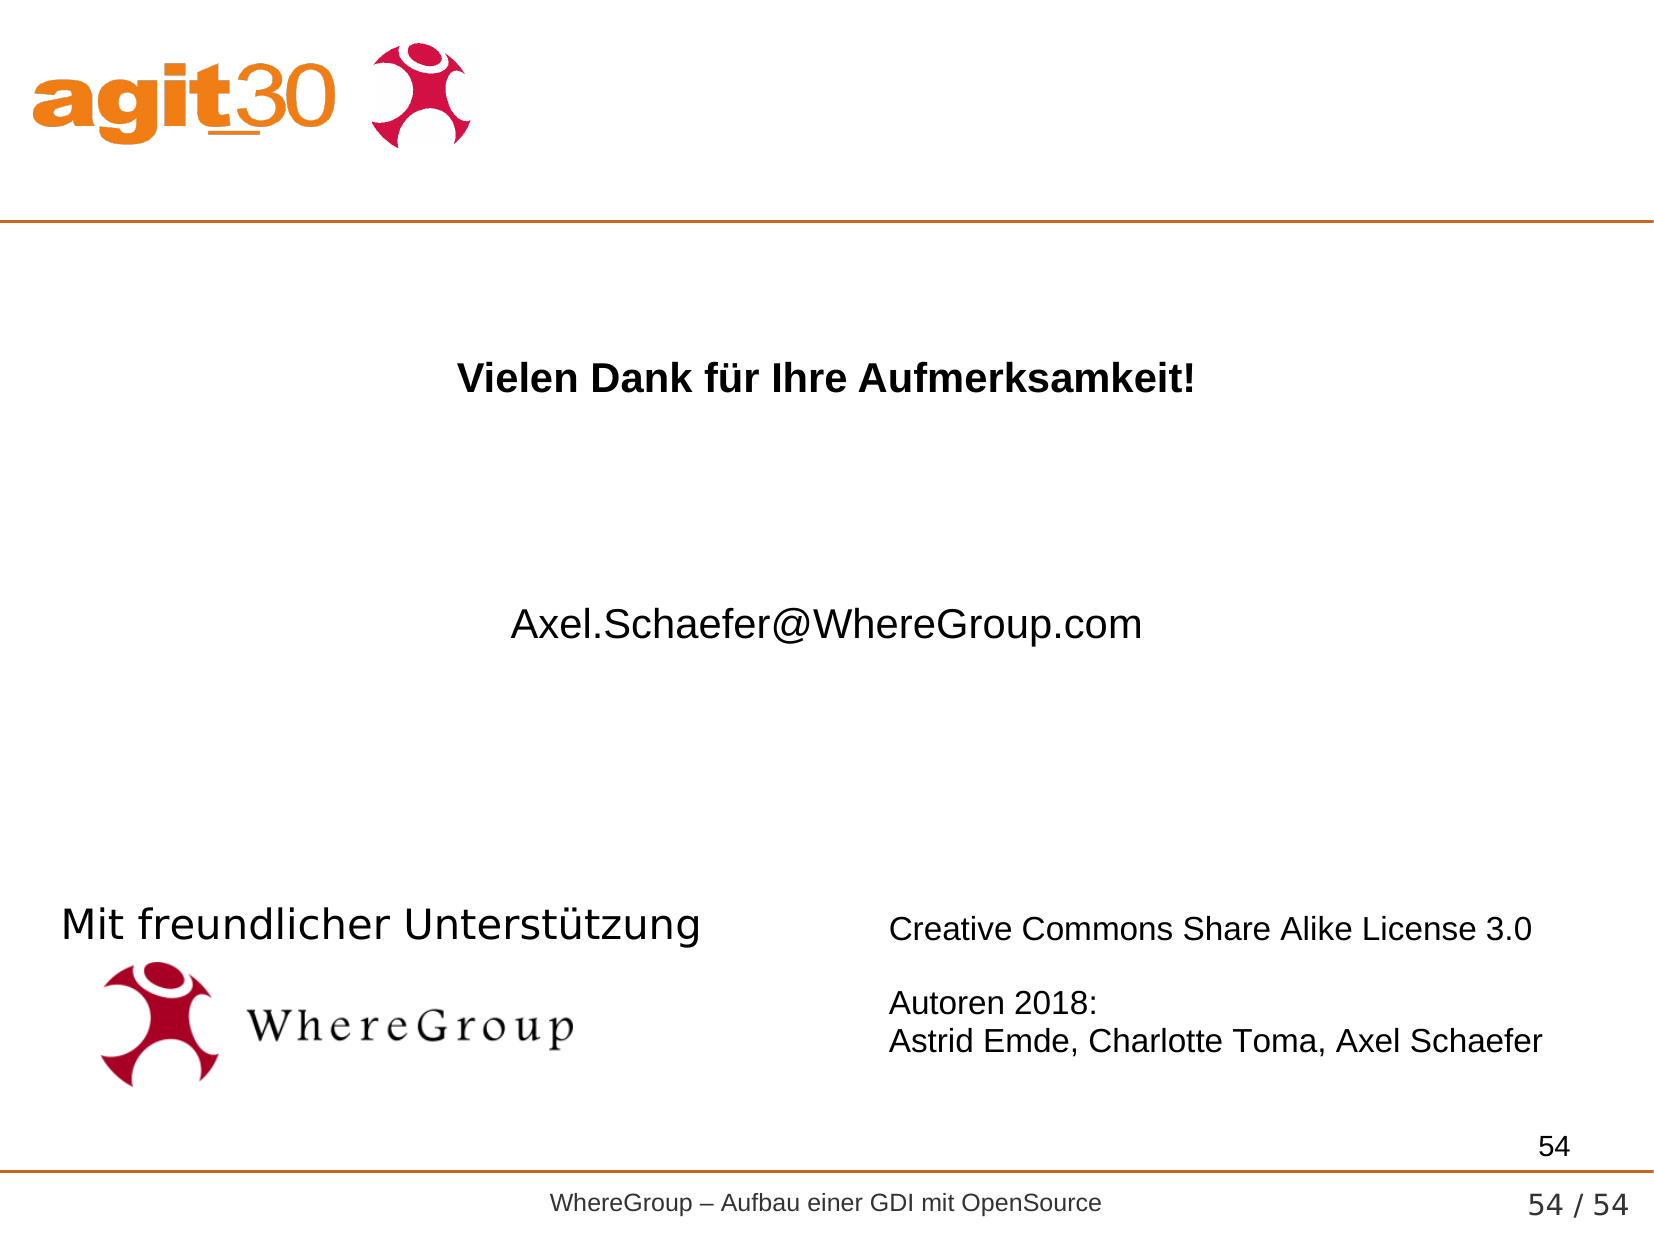

# Vielen Dank für Ihre Aufmerksamkeit!
Axel.Schaefer@WhereGroup.com
Mit freundlicher Unterstützung
Creative Commons Share Alike License 3.0
Autoren 2018:
Astrid Emde, Charlotte Toma, Axel Schaefer
54